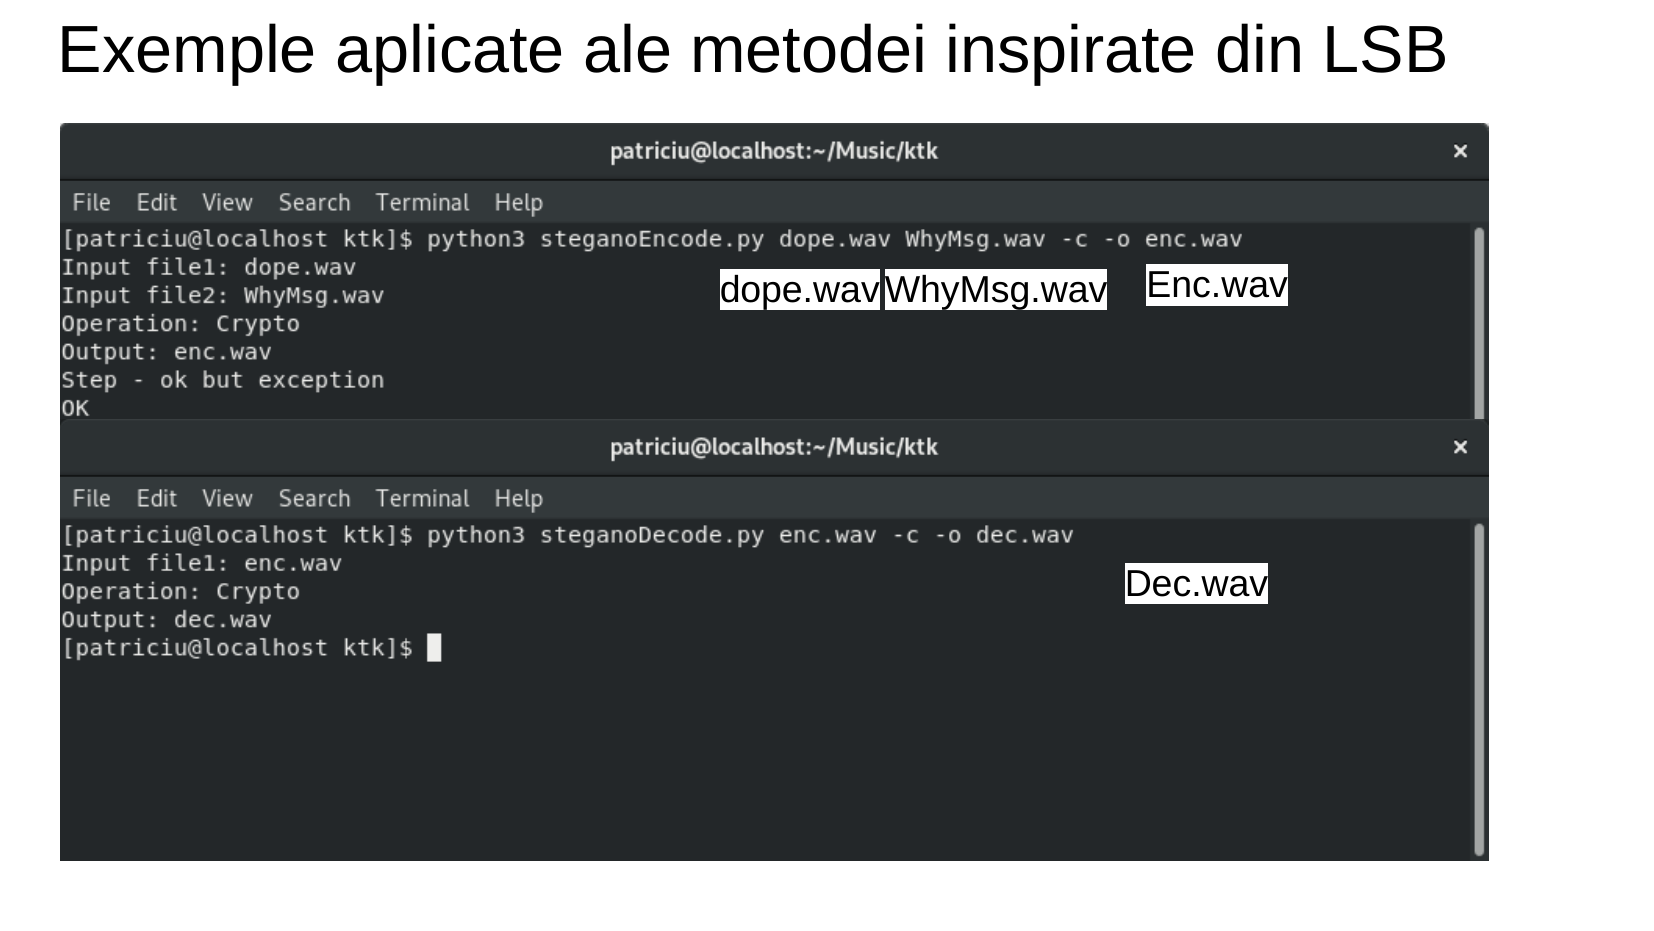

# Exemple aplicate ale metodei inspirate din LSB
Enc.wav
dope.wav
WhyMsg.wav
Dec.wav